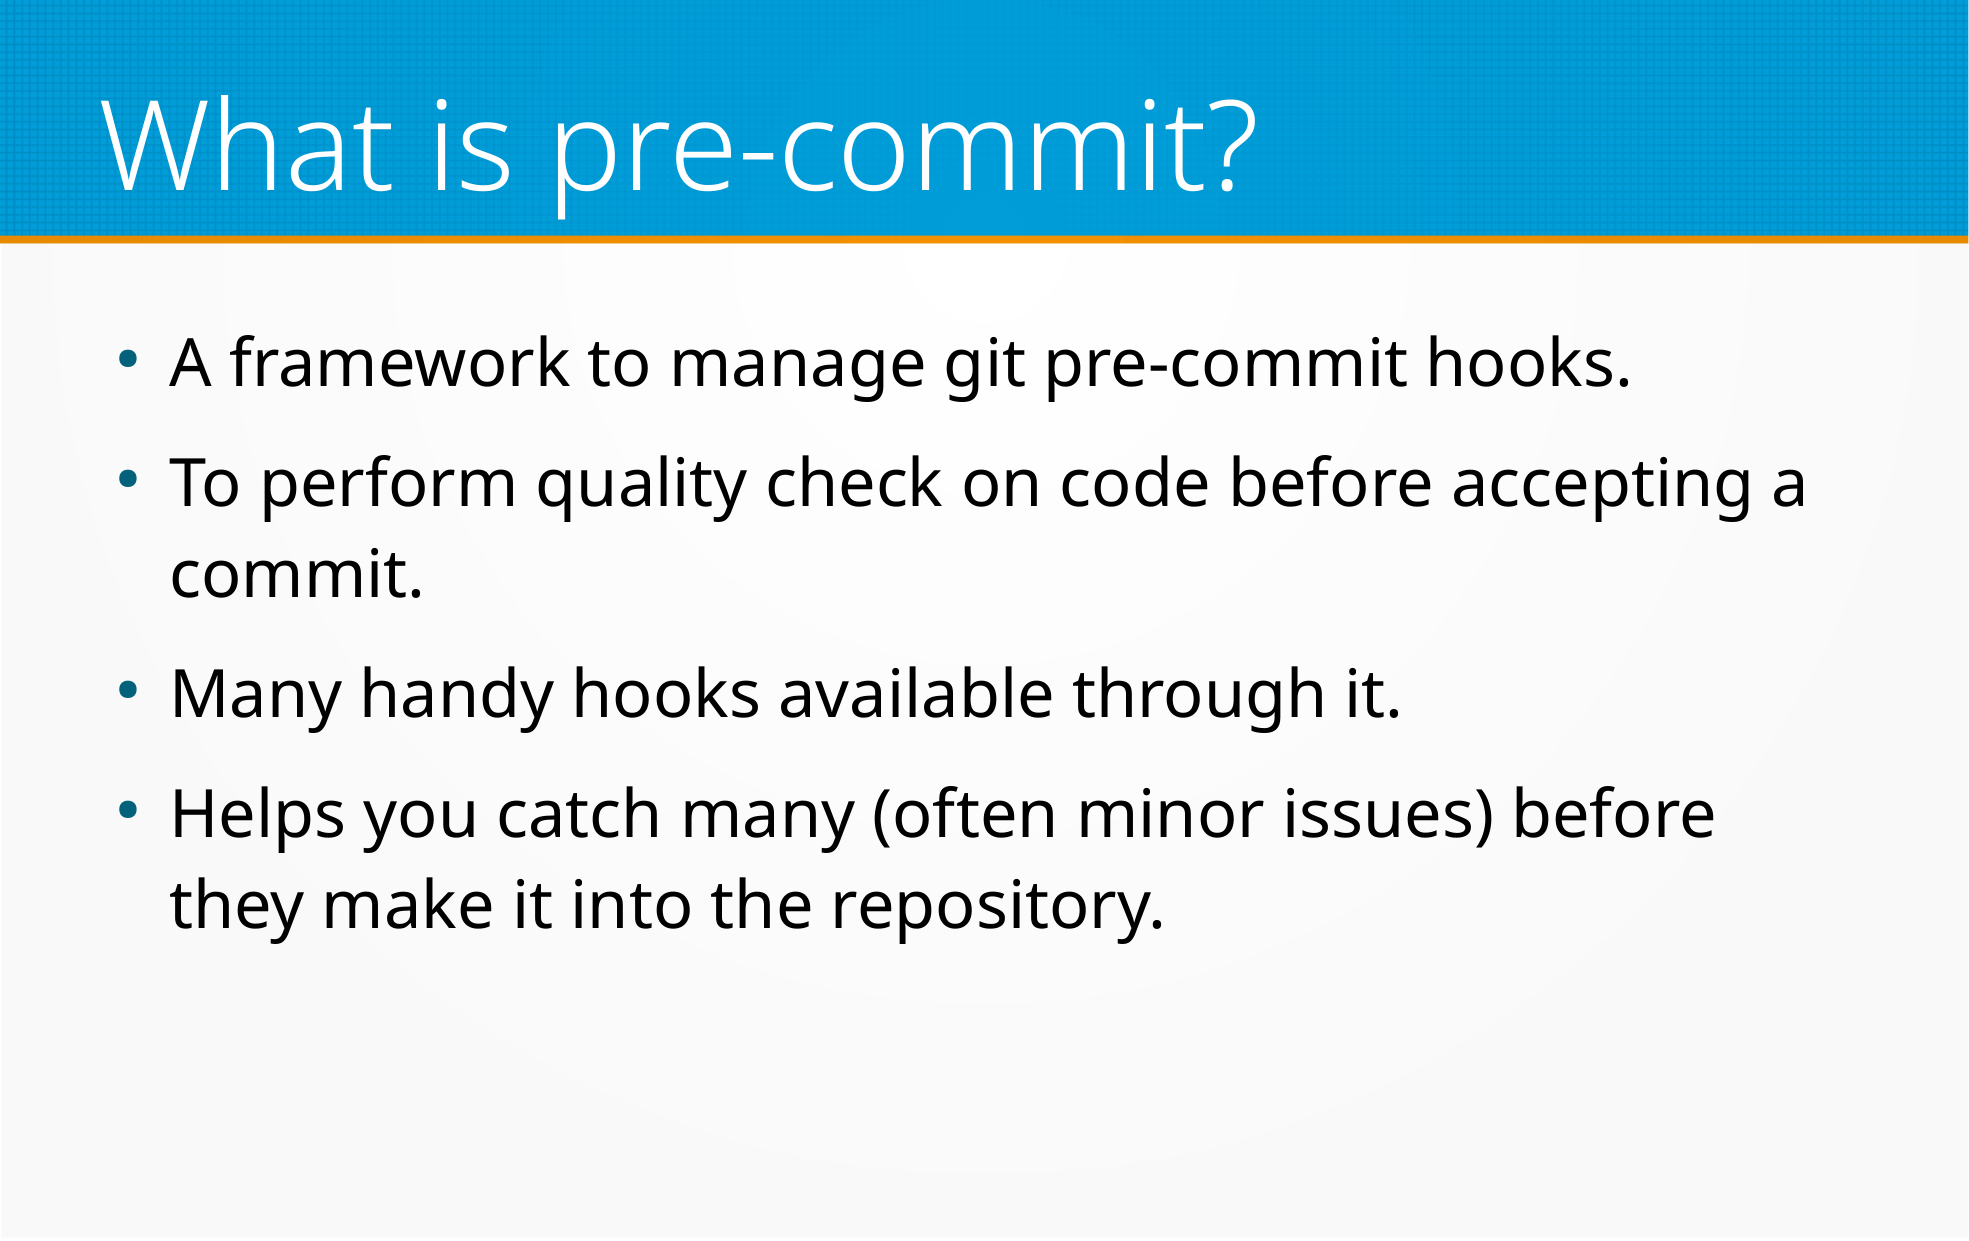

# What is pre-commit?
A framework to manage git pre-commit hooks.
To perform quality check on code before accepting a commit.
Many handy hooks available through it.
Helps you catch many (often minor issues) before they make it into the repository.